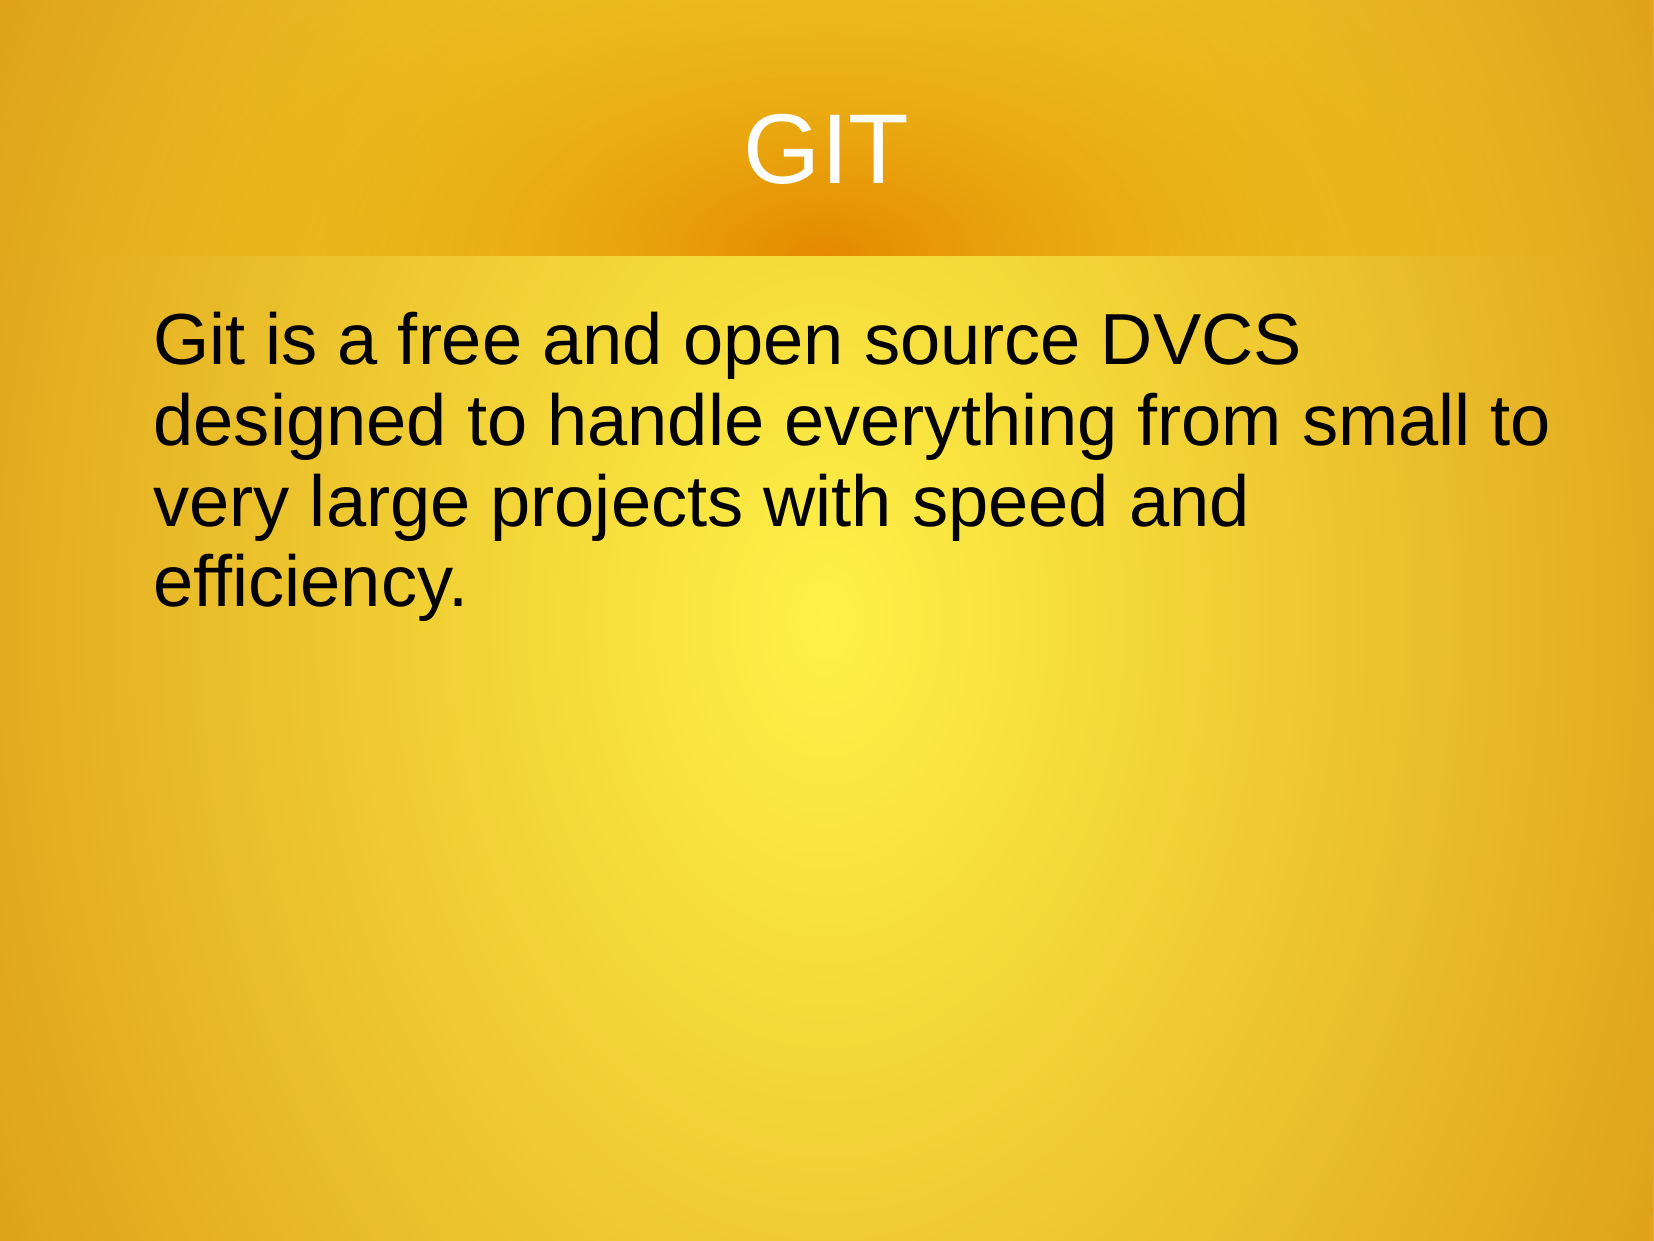

# GIT
Git is a free and open source DVCS designed to handle everything from small to very large projects with speed and efficiency.